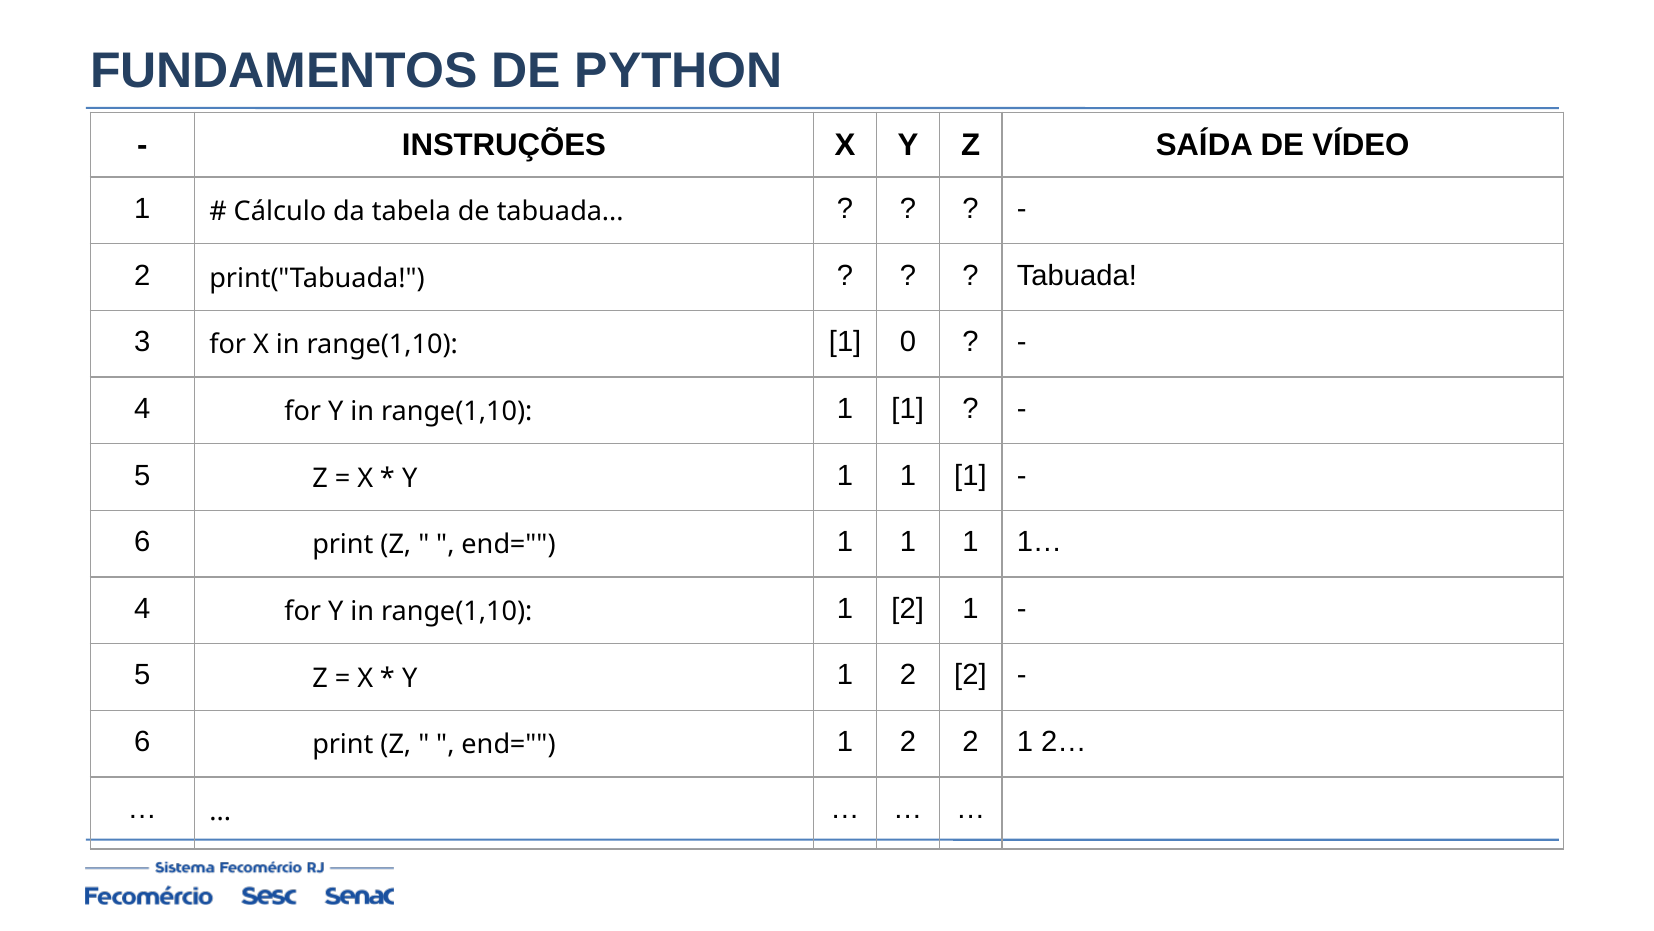

FUNDAMENTOS DE PYTHON
| - | INSTRUÇÕES | X | Y | Z | SAÍDA DE VÍDEO |
| --- | --- | --- | --- | --- | --- |
| 1 | # Cálculo da tabela de tabuada... | ? | ? | ? | - |
| 2 | print("Tabuada!") | ? | ? | ? | Tabuada! |
| 3 | for X in range(1,10): | [1] | 0 | ? | - |
| 4 | for Y in range(1,10): | 1 | [1] | ? | - |
| 5 | Z = X \* Y | 1 | 1 | [1] | - |
| 6 | print (Z, " ", end="") | 1 | 1 | 1 | 1… |
| 4 | for Y in range(1,10): | 1 | [2] | 1 | - |
| 5 | Z = X \* Y | 1 | 2 | [2] | - |
| 6 | print (Z, " ", end="") | 1 | 2 | 2 | 1 2… |
| … | ... | … | … | … | |